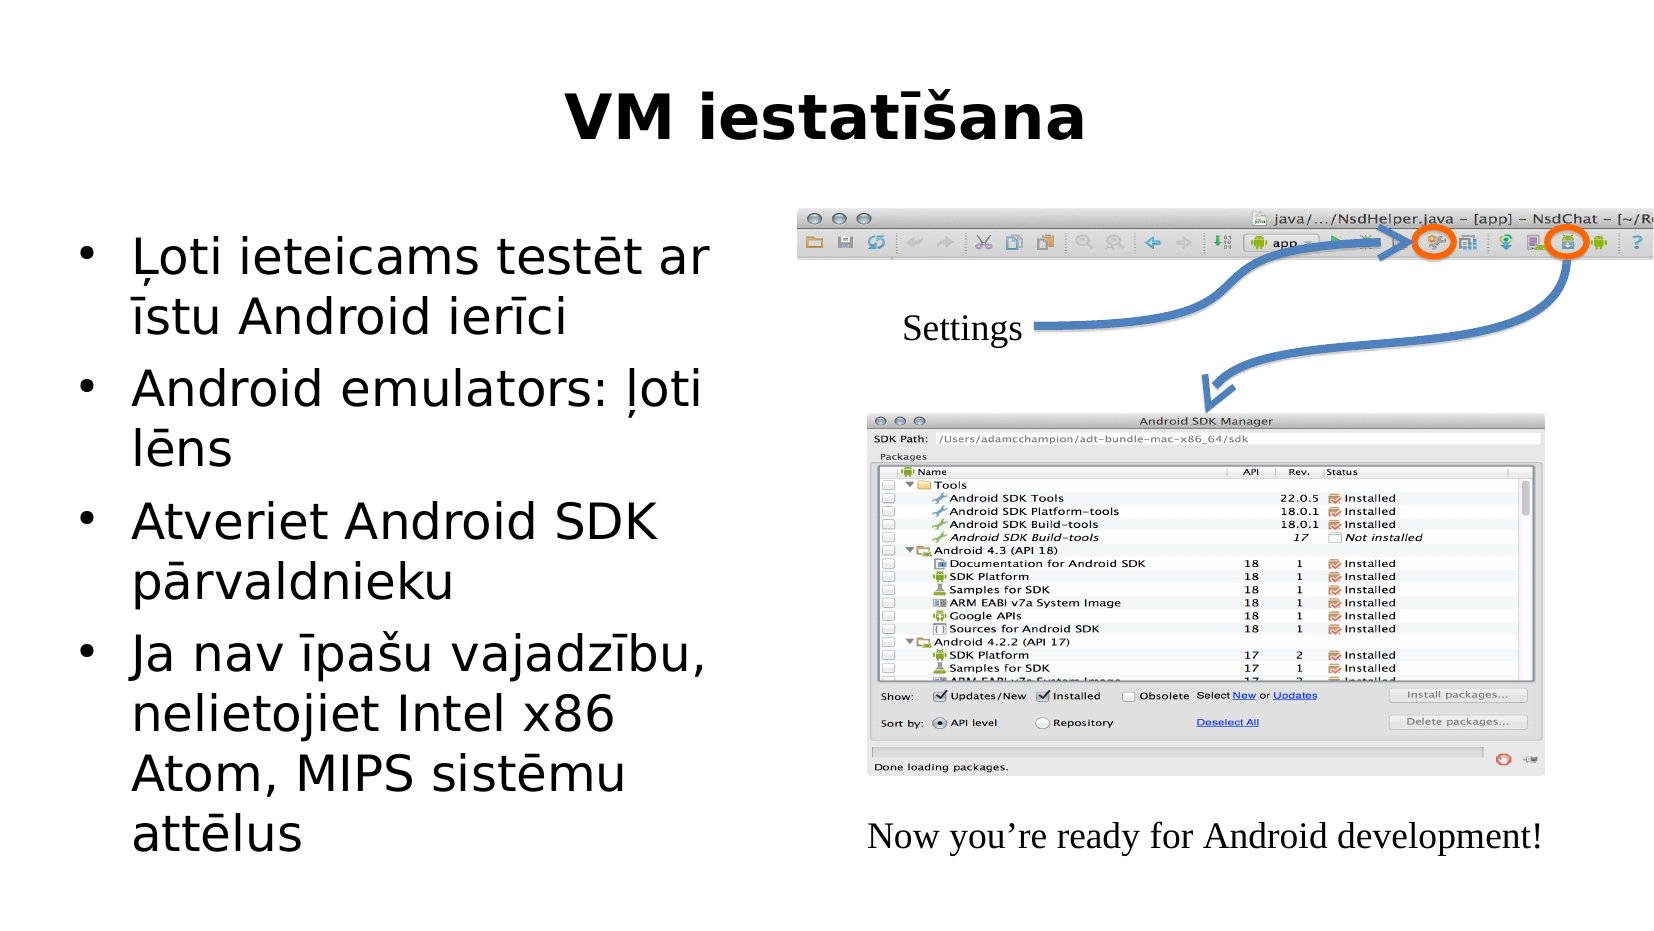

# VM iestatīšana
Ļoti ieteicams testēt ar īstu Android ierīci
Android emulators: ļoti lēns
Atveriet Android SDK pārvaldnieku
Ja nav īpašu vajadzību, nelietojiet Intel x86 Atom, MIPS sistēmu attēlus
Settings
Now you’re ready for Android development!